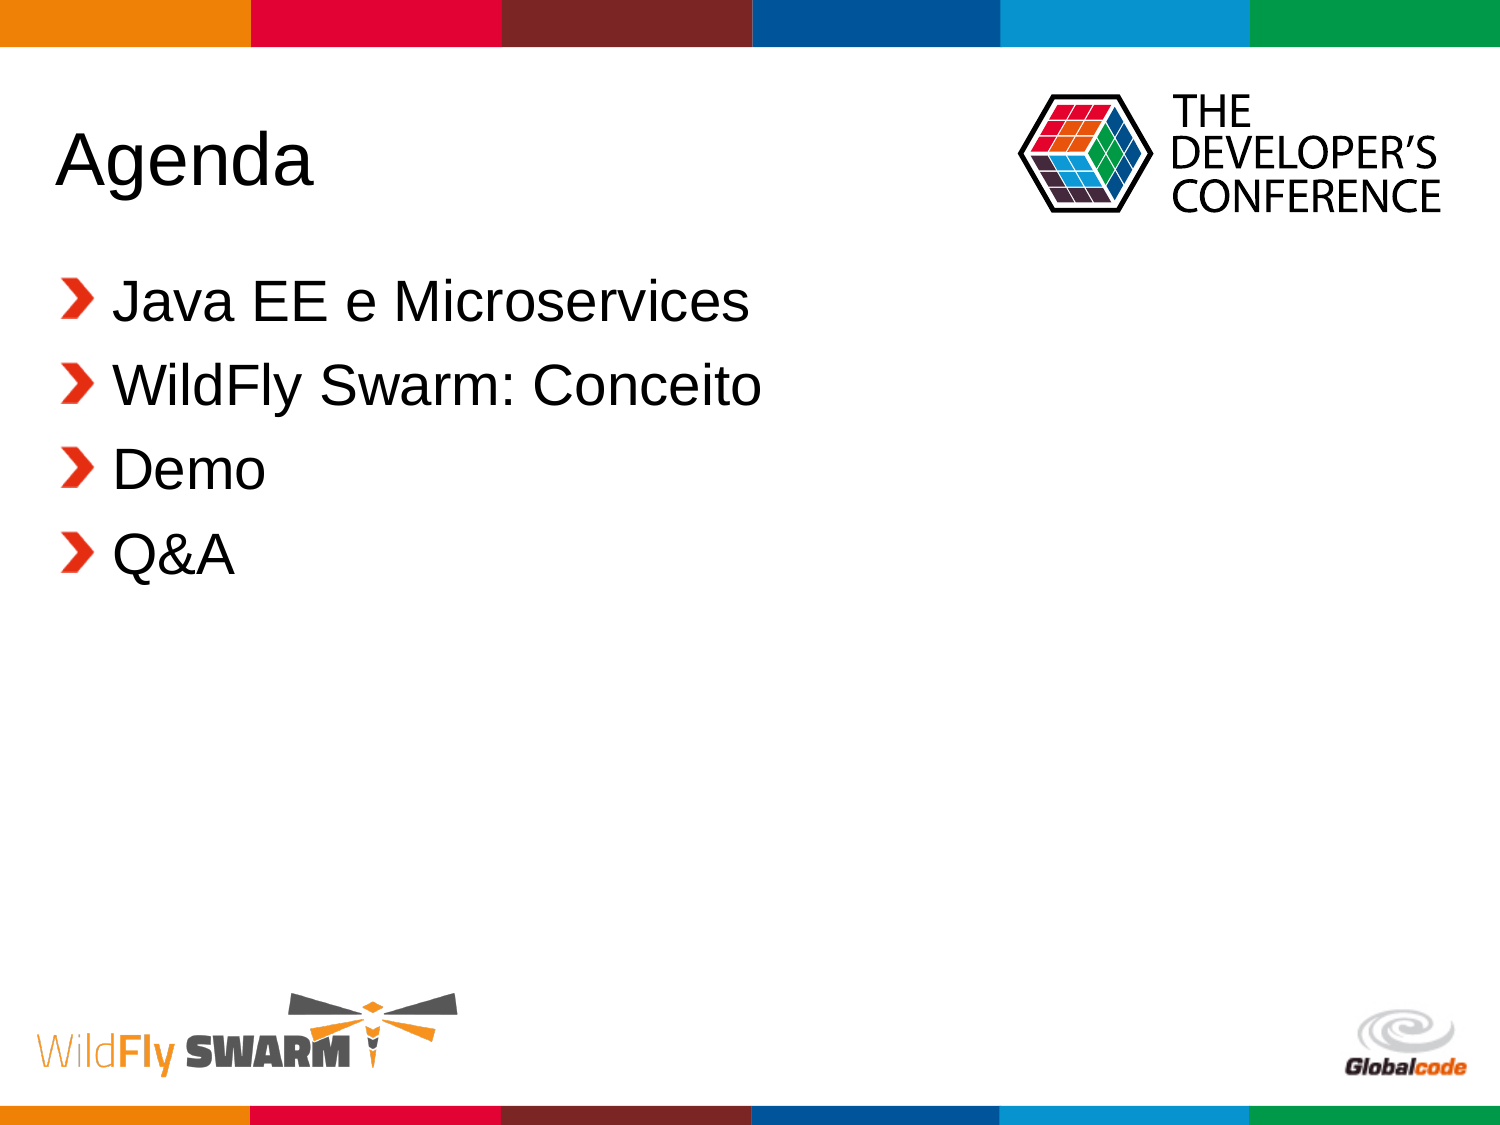

# Agenda
Java EE e Microservices
WildFly Swarm: Conceito
Demo
Q&A